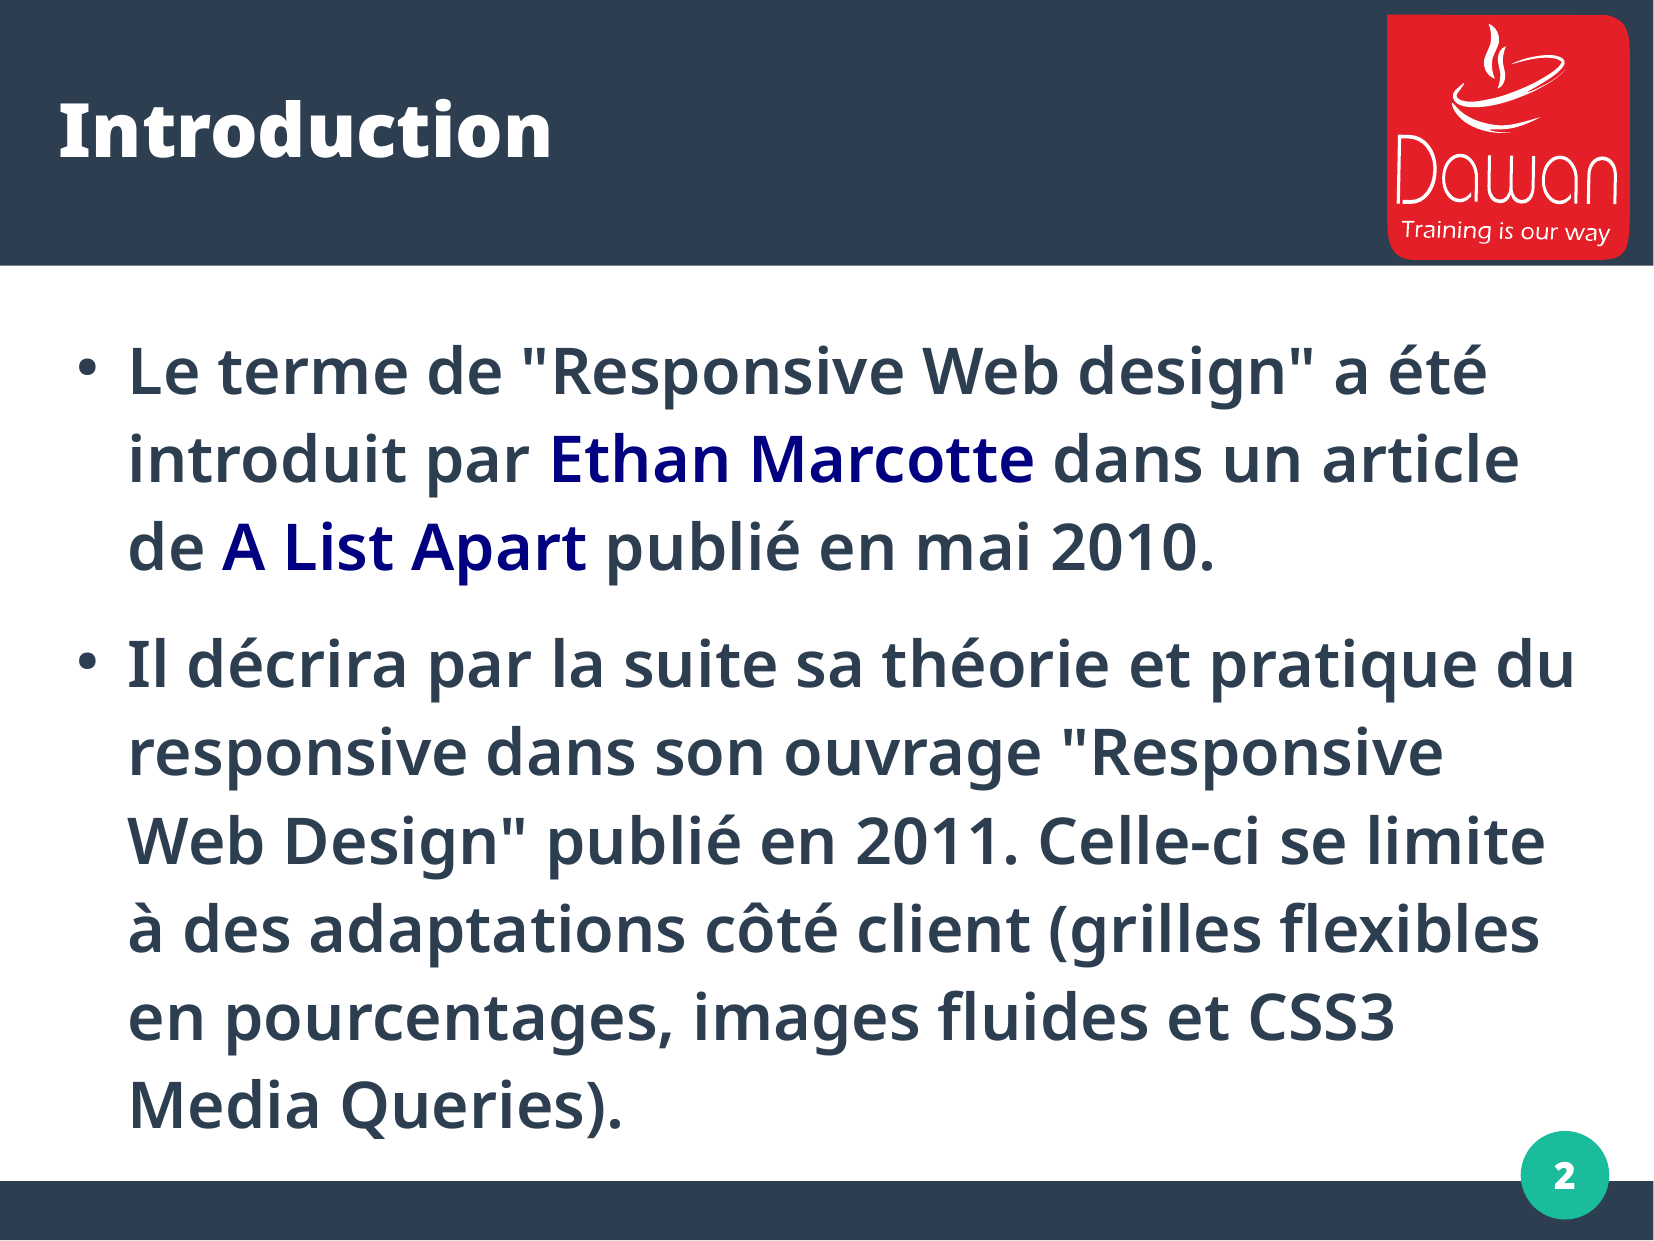

# Introduction
Le terme de "Responsive Web design" a été introduit par Ethan Marcotte dans un article de A List Apart publié en mai 2010.
Il décrira par la suite sa théorie et pratique du responsive dans son ouvrage "Responsive Web Design" publié en 2011. Celle-ci se limite à des adaptations côté client (grilles flexibles en pourcentages, images fluides et CSS3 Media Queries).
2